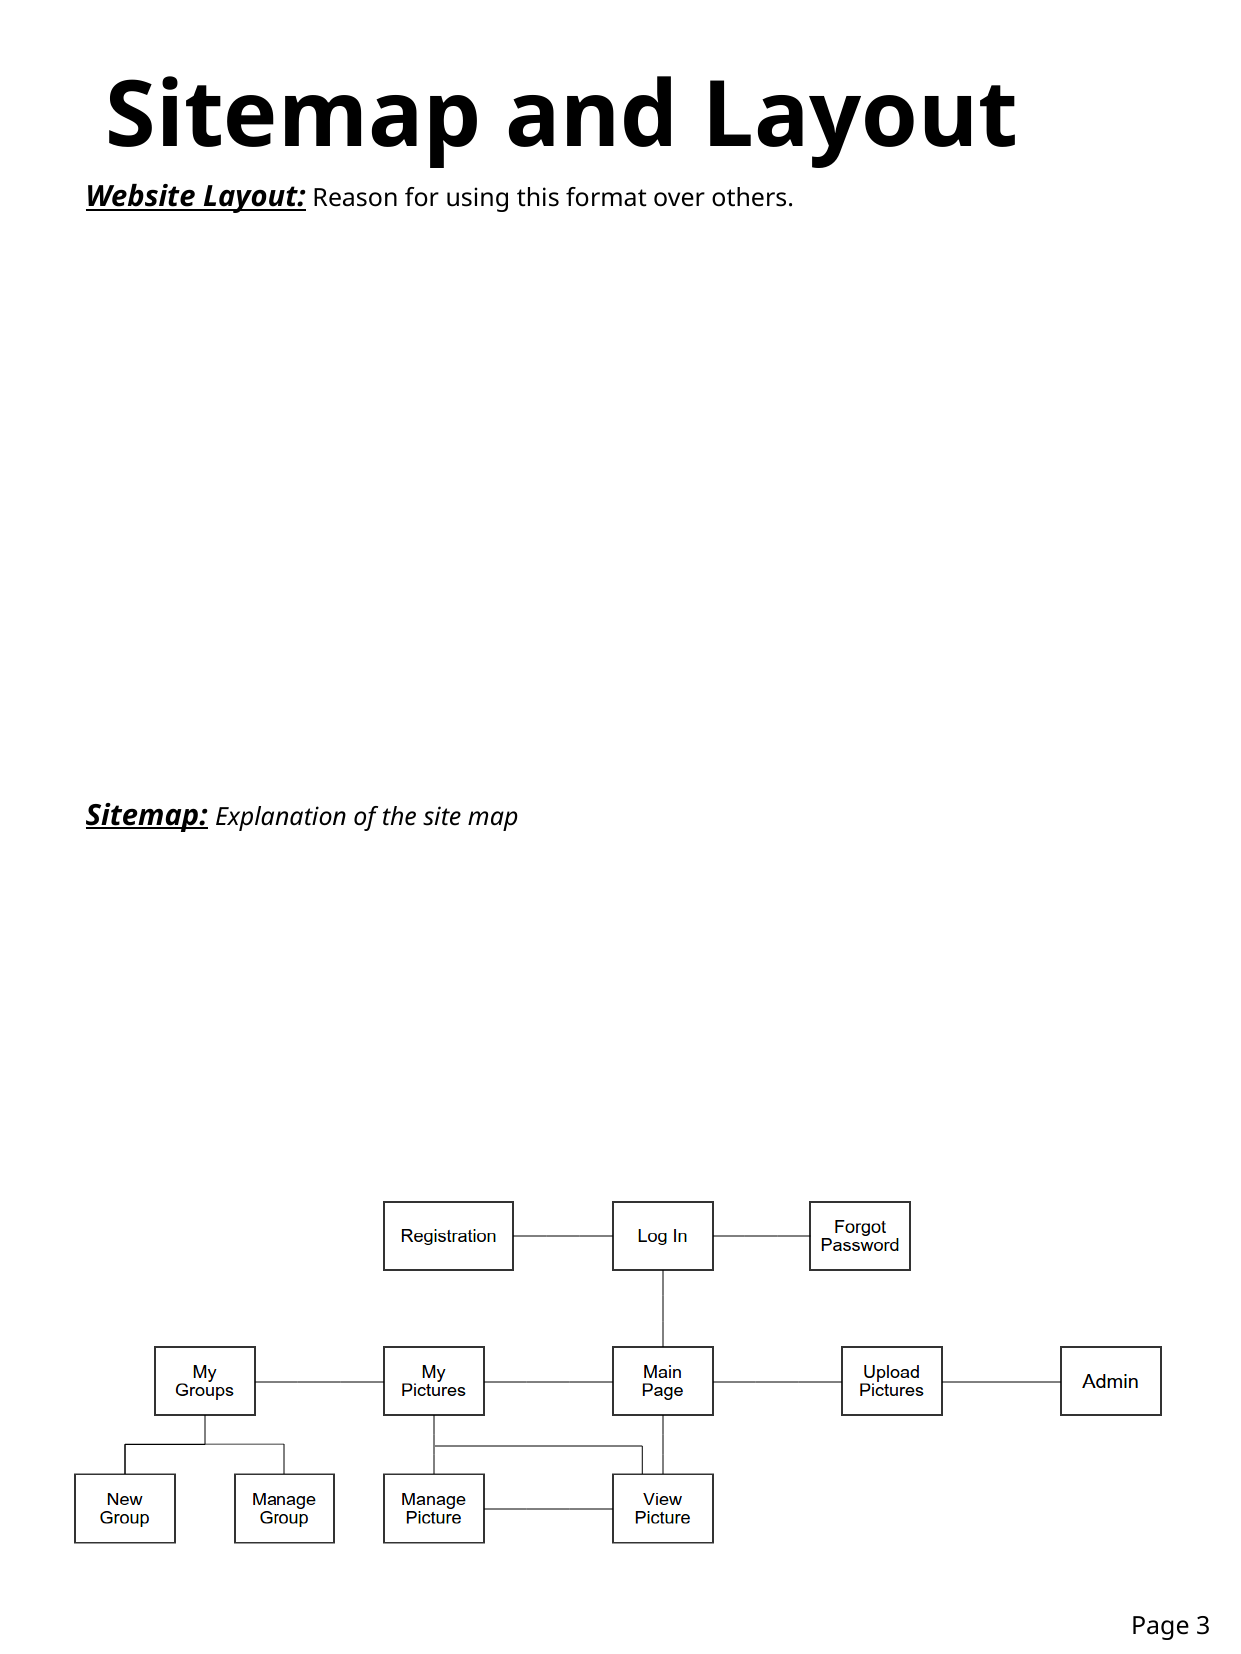

Sitemap and Layout
Website Layout: Reason for using this format over others.
Sitemap: Explanation of the site map
Page 3